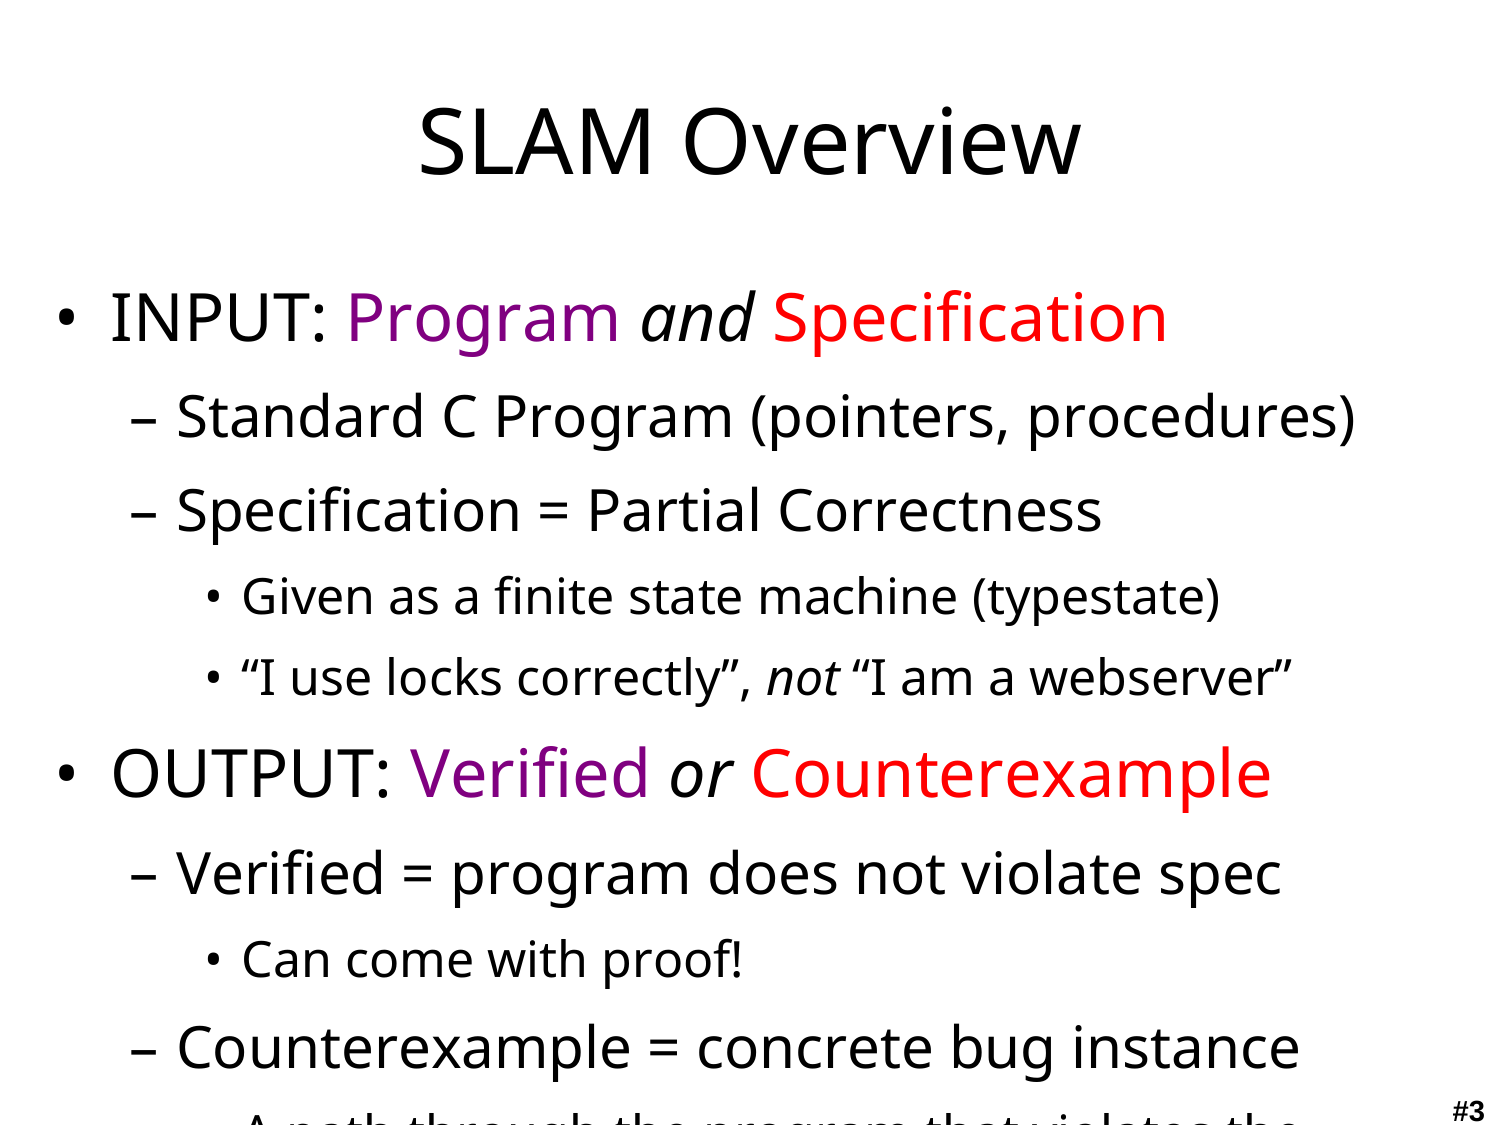

# SLAM Overview
INPUT: Program and Specification
Standard C Program (pointers, procedures)
Specification = Partial Correctness
Given as a finite state machine (typestate)
“I use locks correctly”, not “I am a webserver”
OUTPUT: Verified or Counterexample
Verified = program does not violate spec
Can come with proof!
Counterexample = concrete bug instance
A path through the program that violates the spec
3